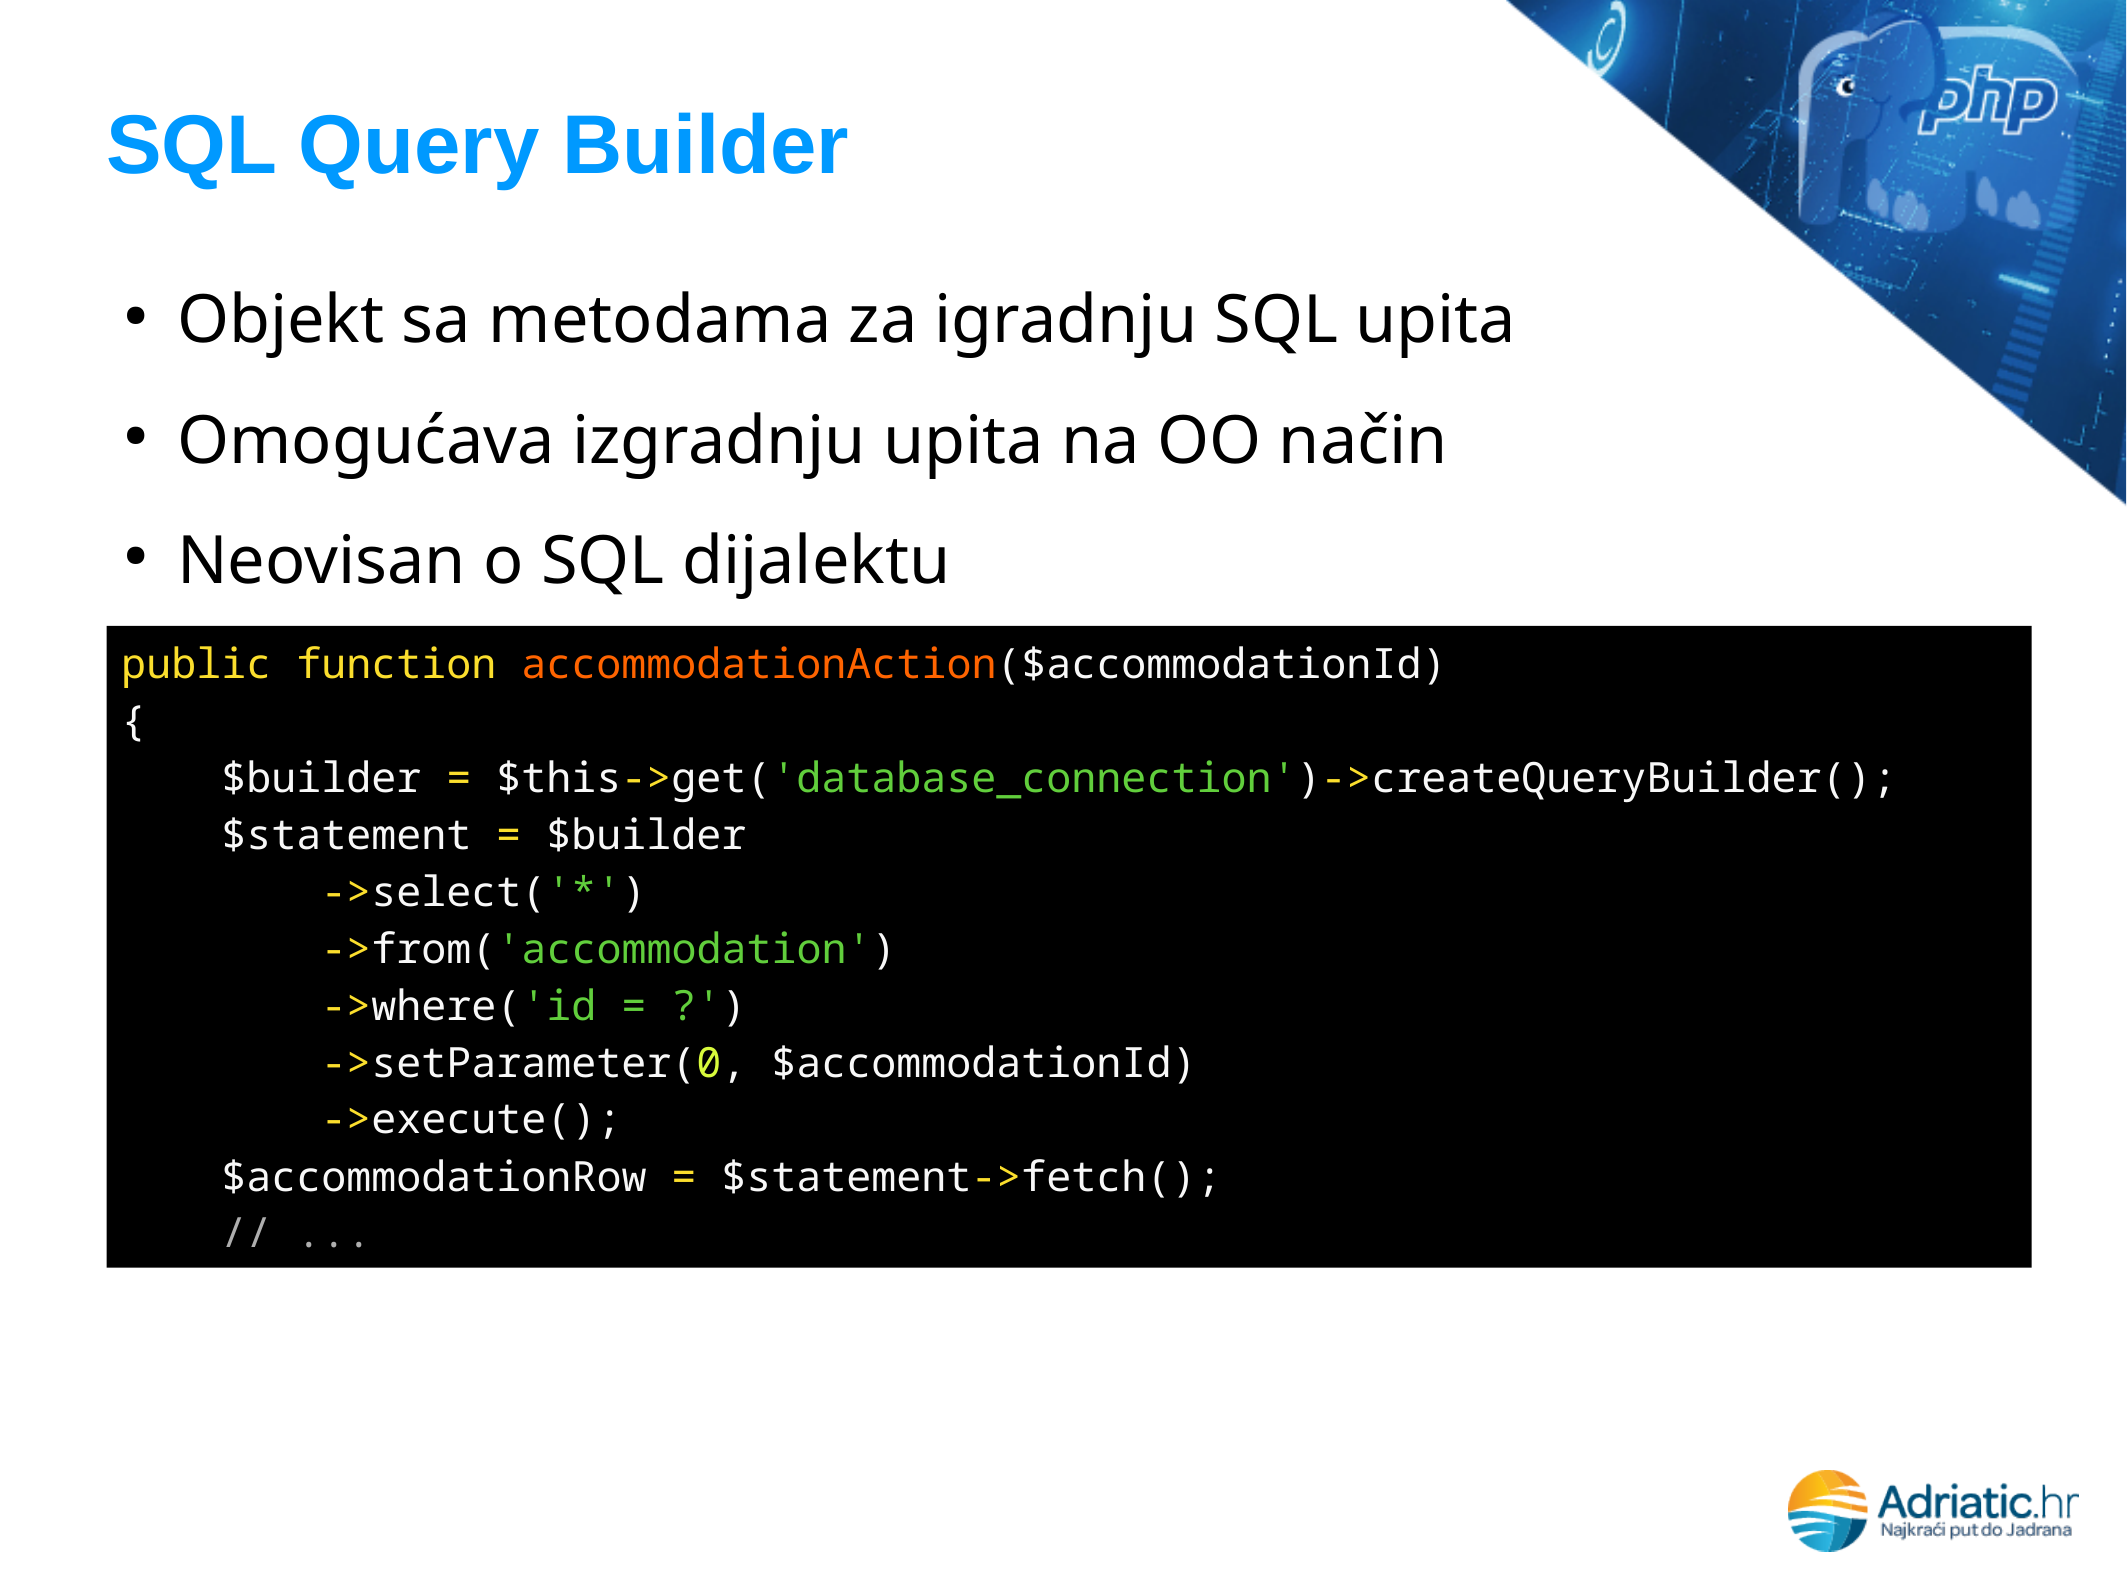

# SQL Query Builder
Objekt sa metodama za igradnju SQL upita
Omogućava izgradnju upita na OO način
Neovisan o SQL dijalektu
public function accommodationAction($accommodationId)
{
 $builder = $this->get('database_connection')->createQueryBuilder();
 $statement = $builder
 ->select('*')
 ->from('accommodation')
 ->where('id = ?')
 ->setParameter(0, $accommodationId)
 ->execute();
 $accommodationRow = $statement->fetch();
 // ...